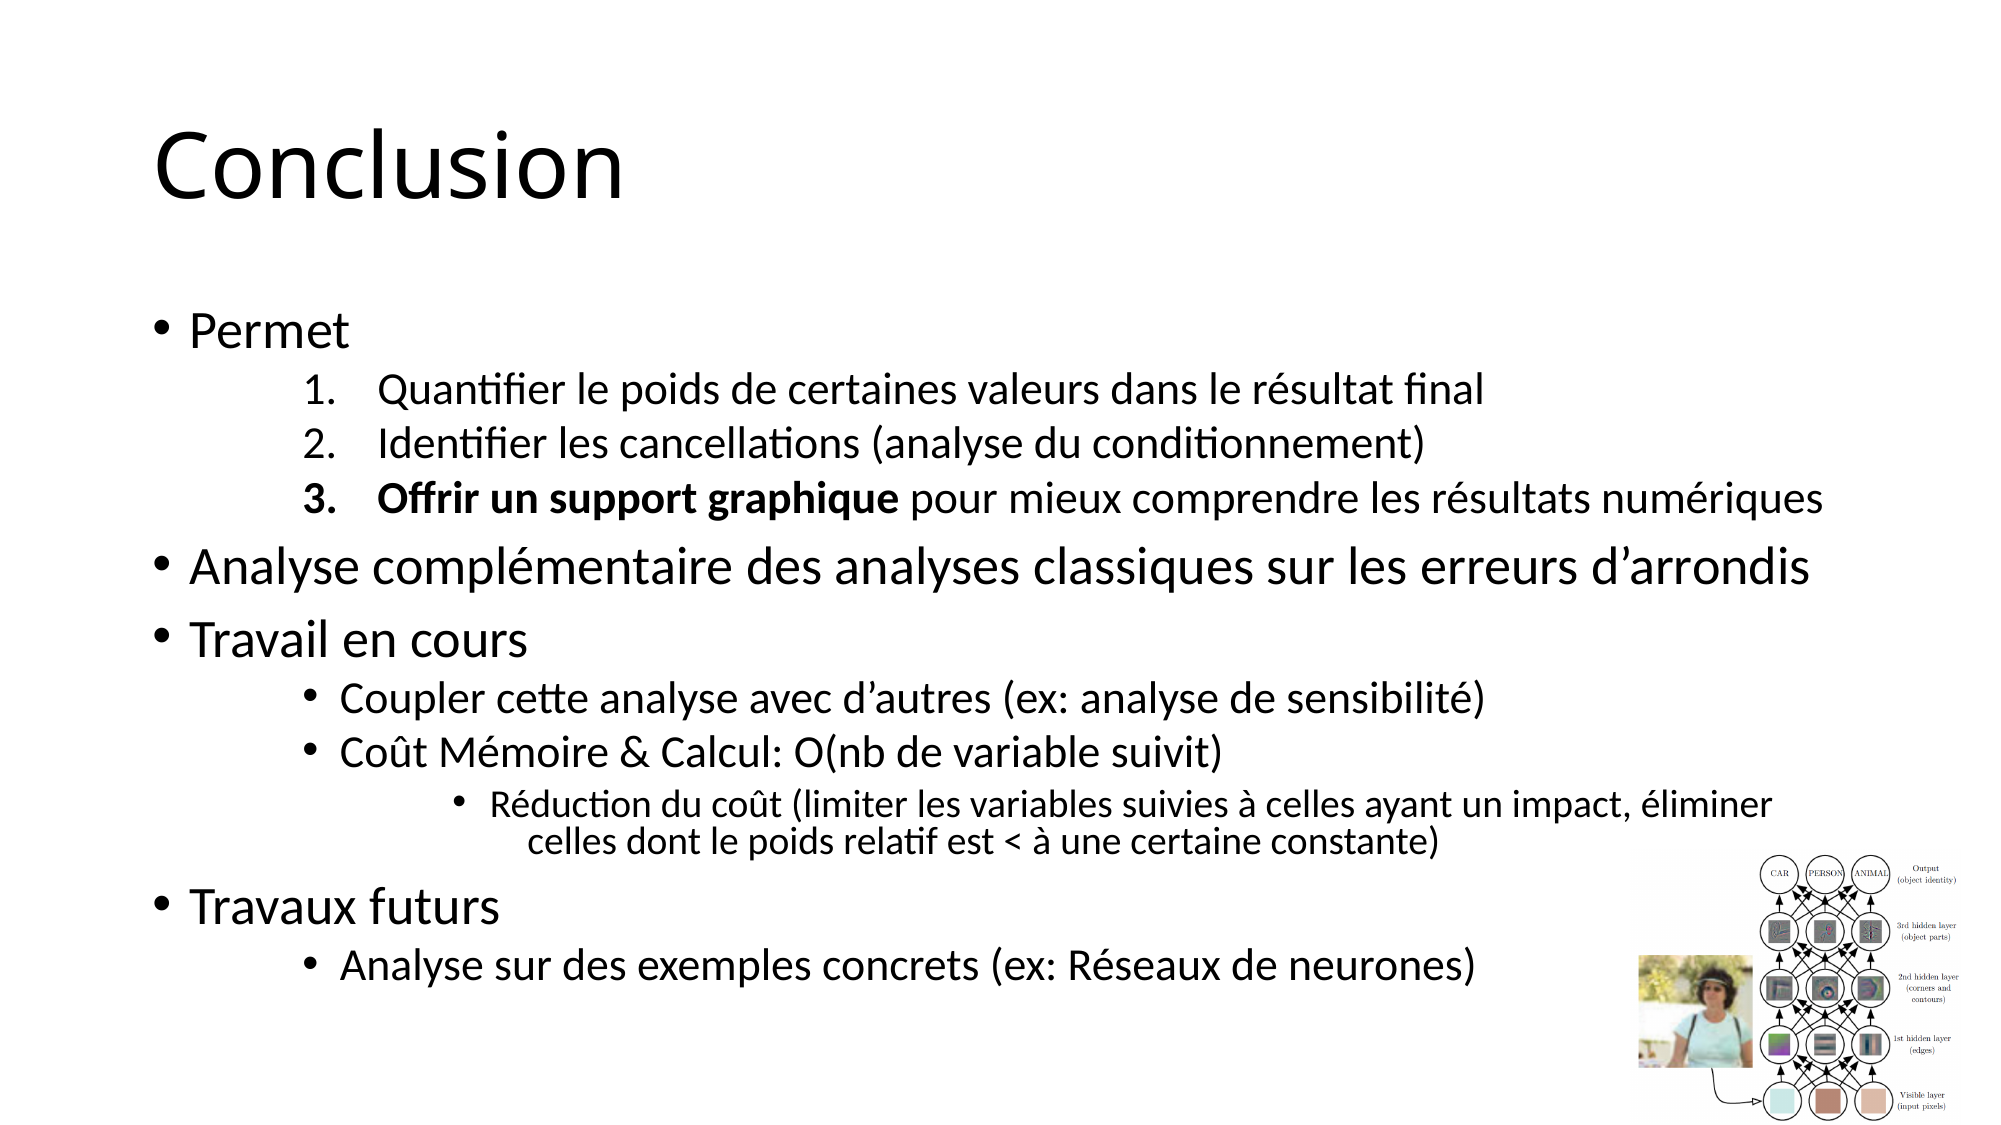

# Conclusion
Permet
Quantifier le poids de certaines valeurs dans le résultat final
Identifier les cancellations (analyse du conditionnement)
Offrir un support graphique pour mieux comprendre les résultats numériques
Analyse complémentaire des analyses classiques sur les erreurs d’arrondis
Travail en cours
Coupler cette analyse avec d’autres (ex: analyse de sensibilité)
Coût Mémoire & Calcul: O(nb de variable suivit)
Réduction du coût (limiter les variables suivies à celles ayant un impact, éliminer celles dont le poids relatif est < à une certaine constante)
Travaux futurs
Analyse sur des exemples concrets (ex: Réseaux de neurones)